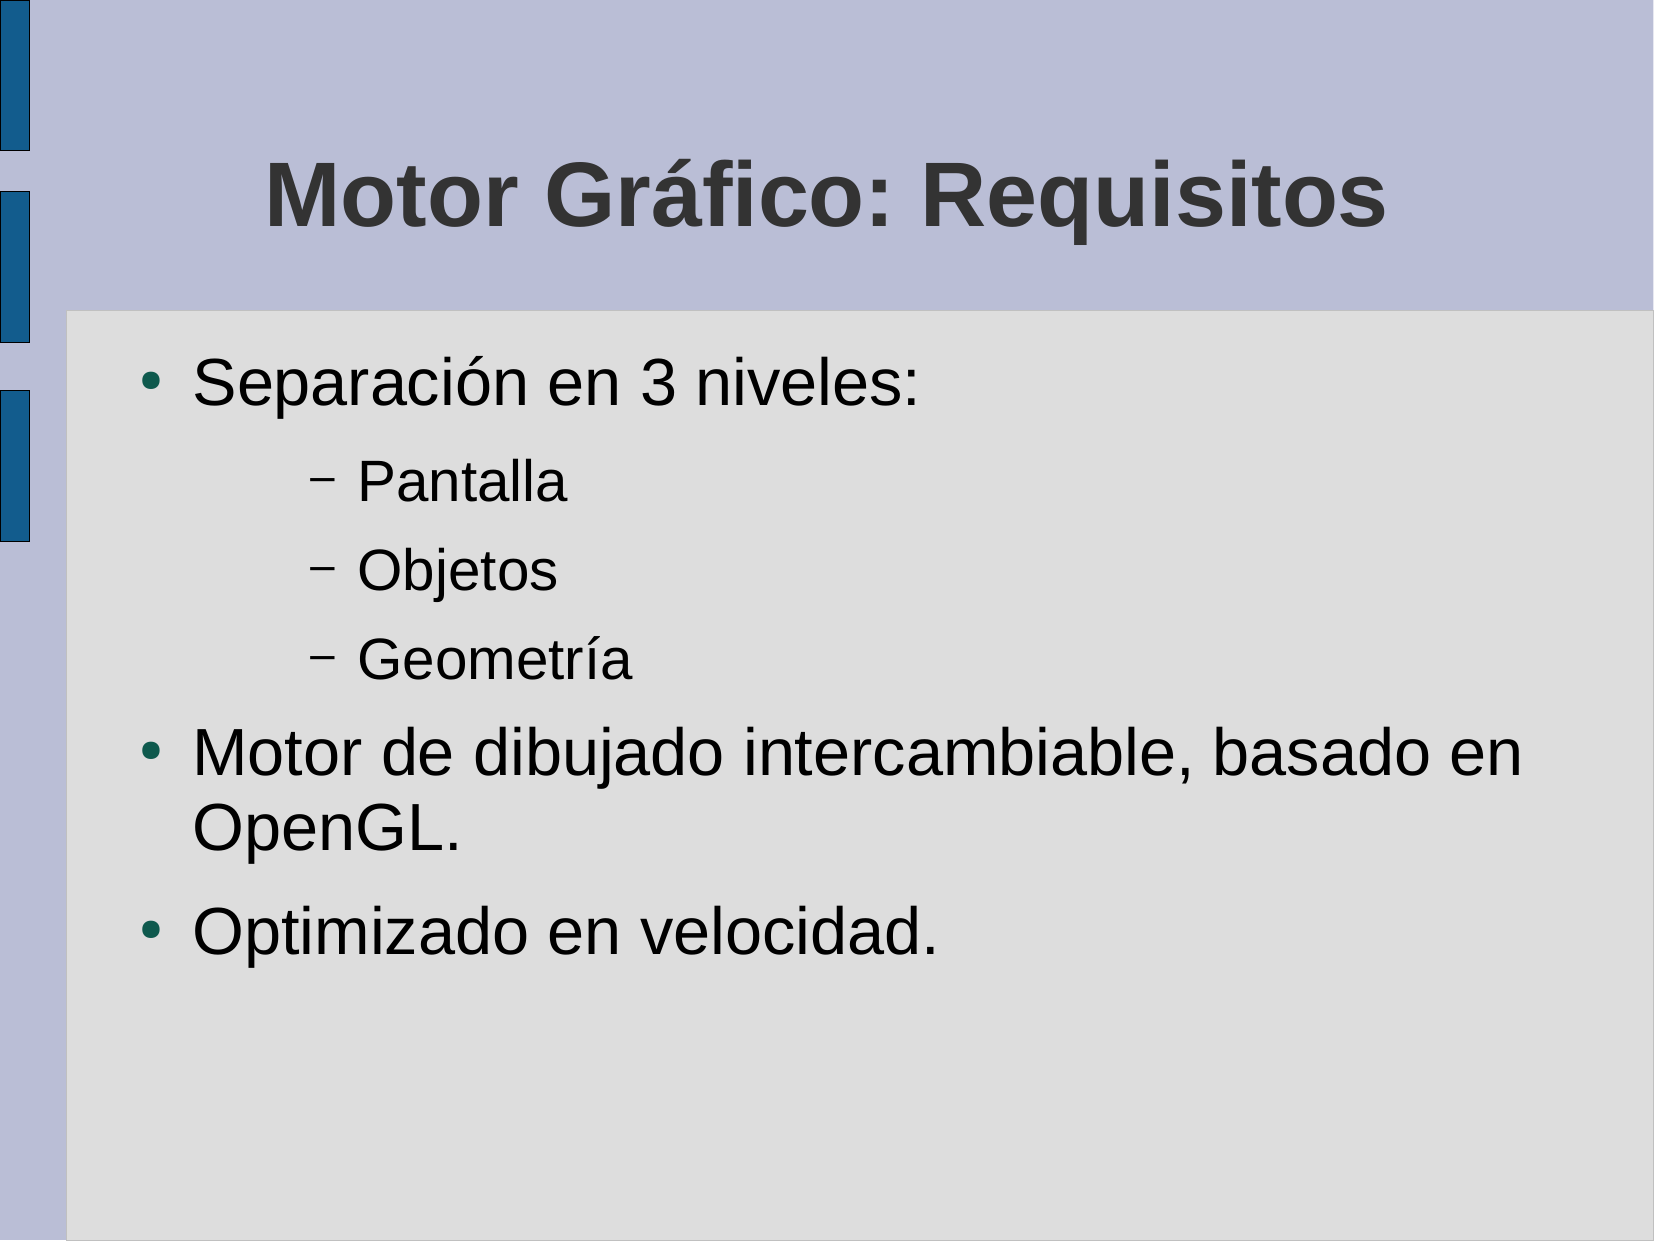

# Motor Gráfico: Requisitos
Separación en 3 niveles:
Pantalla
Objetos
Geometría
Motor de dibujado intercambiable, basado en OpenGL.
Optimizado en velocidad.